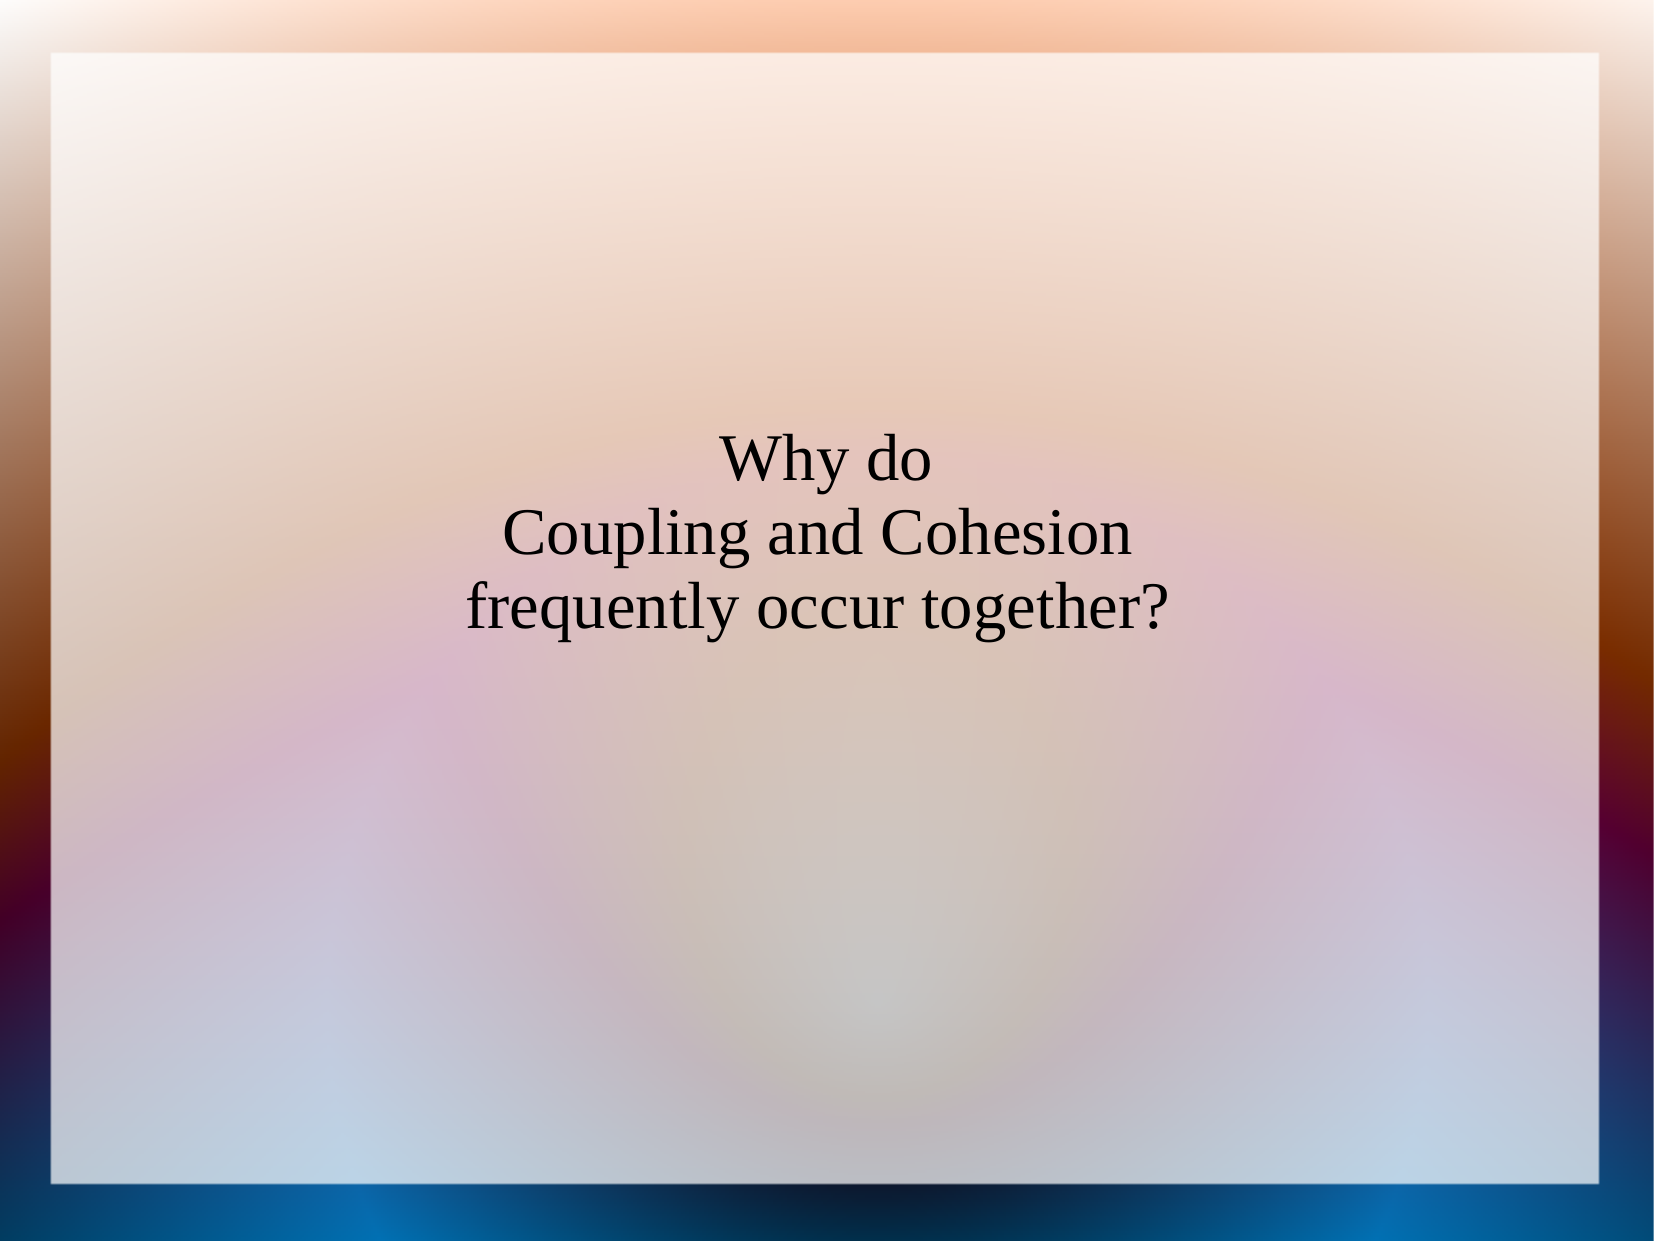

# Why do
Coupling and Cohesion
frequently occur together?